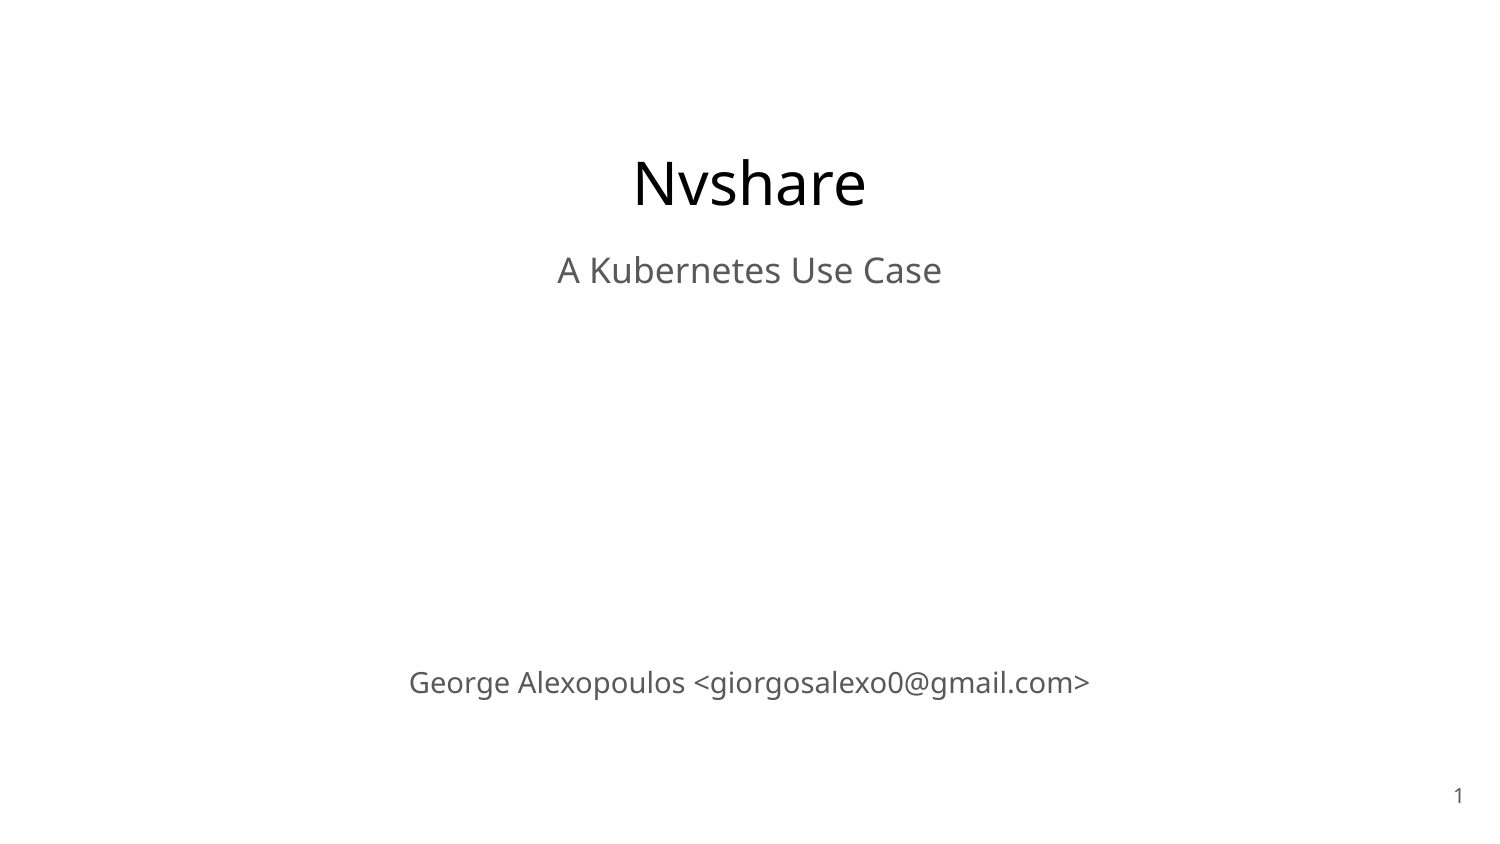

# Nvshare A Kubernetes Use Case
George Alexopoulos <giorgosalexo0@gmail.com>